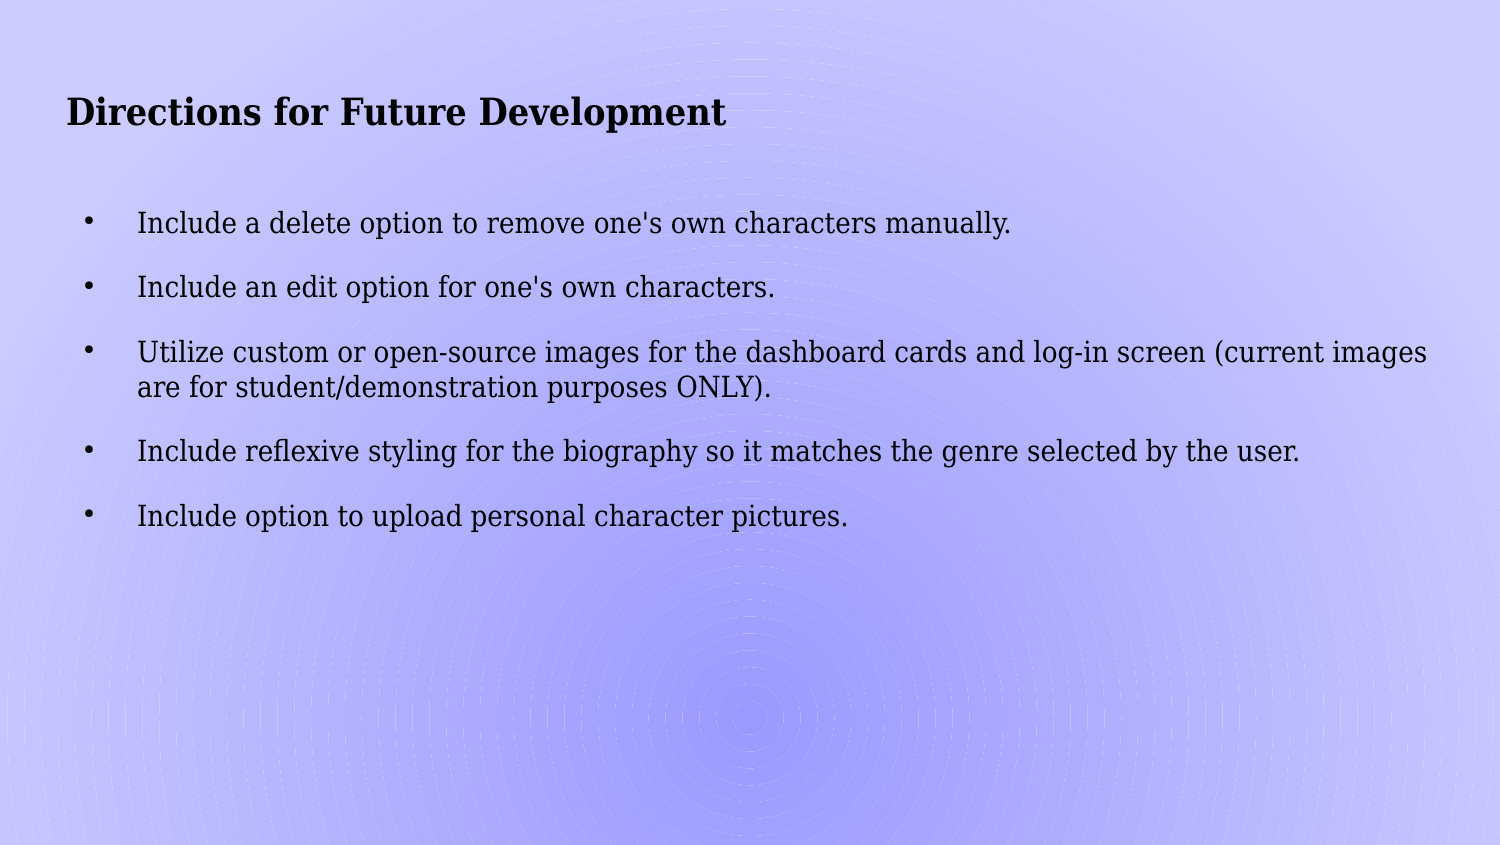

# Directions for Future Development
Include a delete option to remove one's own characters manually.
Include an edit option for one's own characters.
Utilize custom or open-source images for the dashboard cards and log-in screen (current images are for student/demonstration purposes ONLY).
Include reflexive styling for the biography so it matches the genre selected by the user.
Include option to upload personal character pictures.